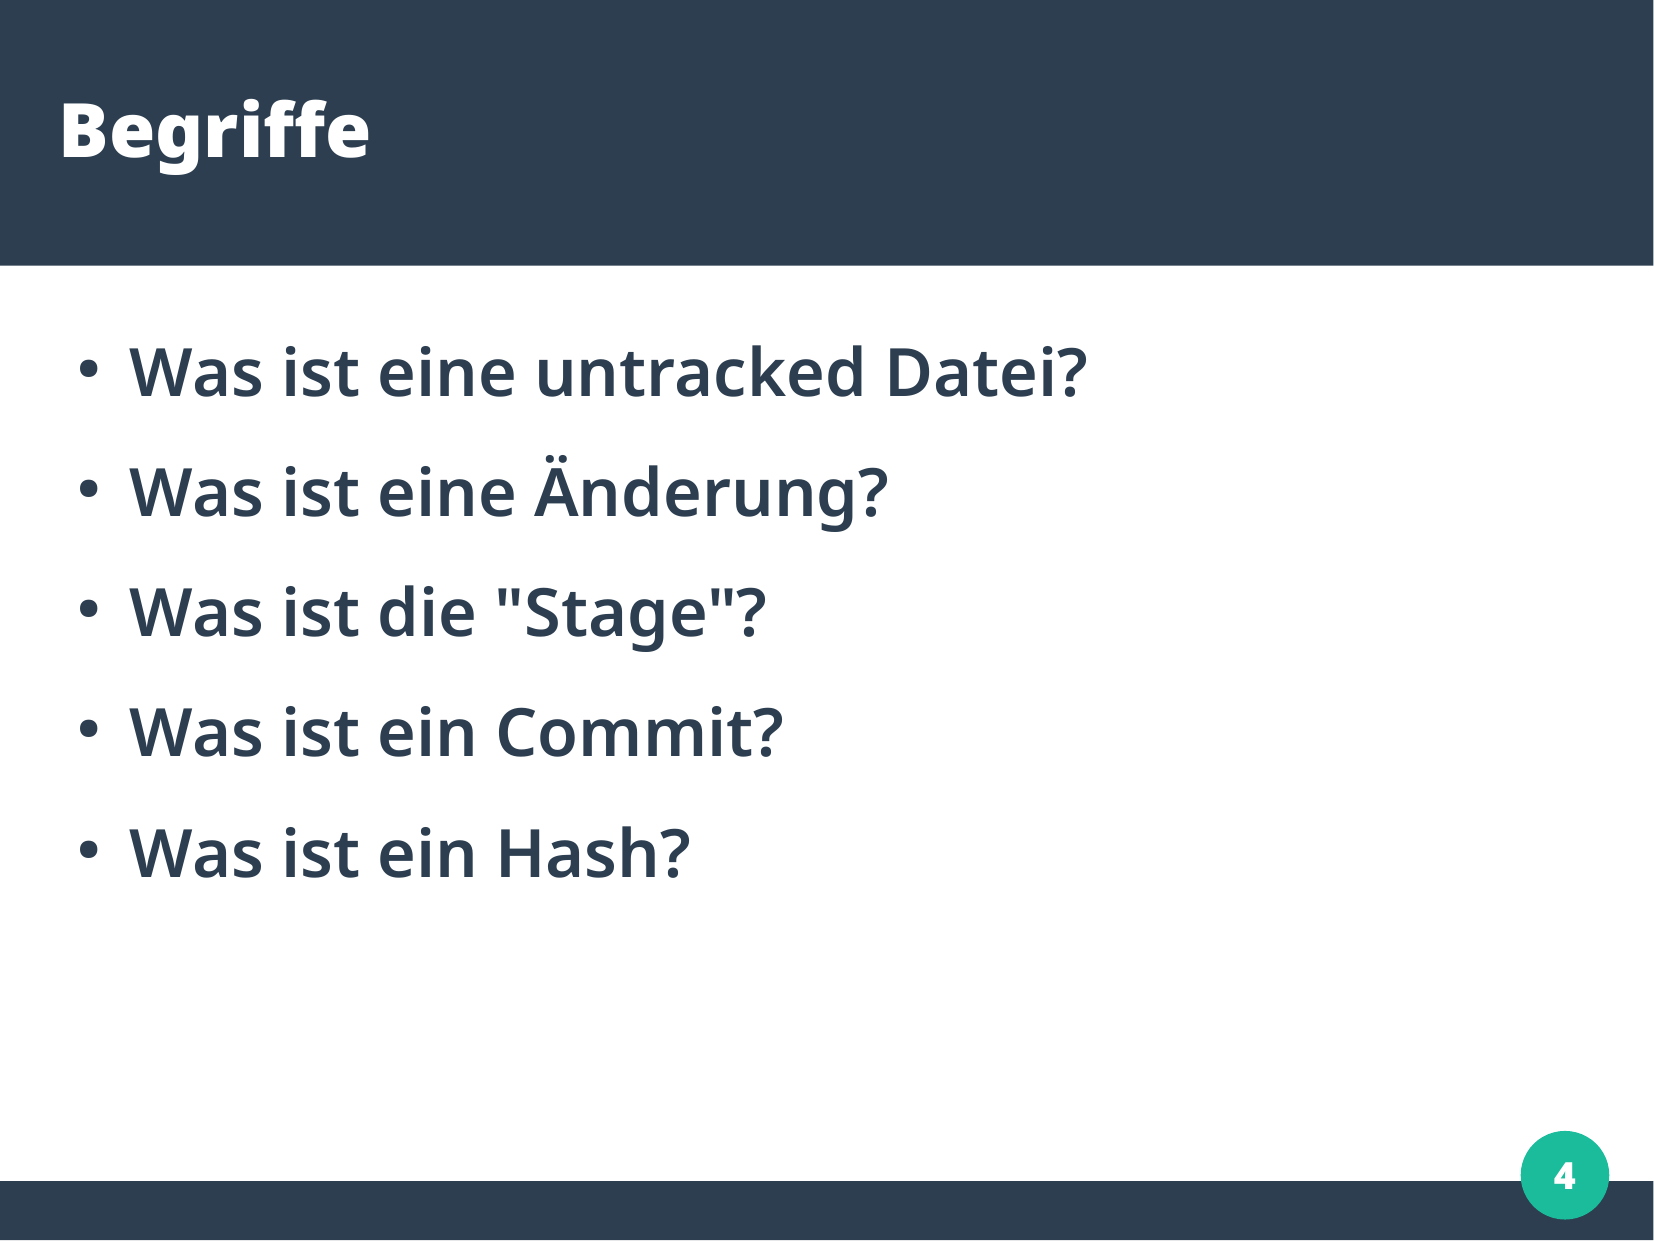

# Begriffe
Was ist eine untracked Datei?
Was ist eine Änderung?
Was ist die "Stage"?
Was ist ein Commit?
Was ist ein Hash?
4